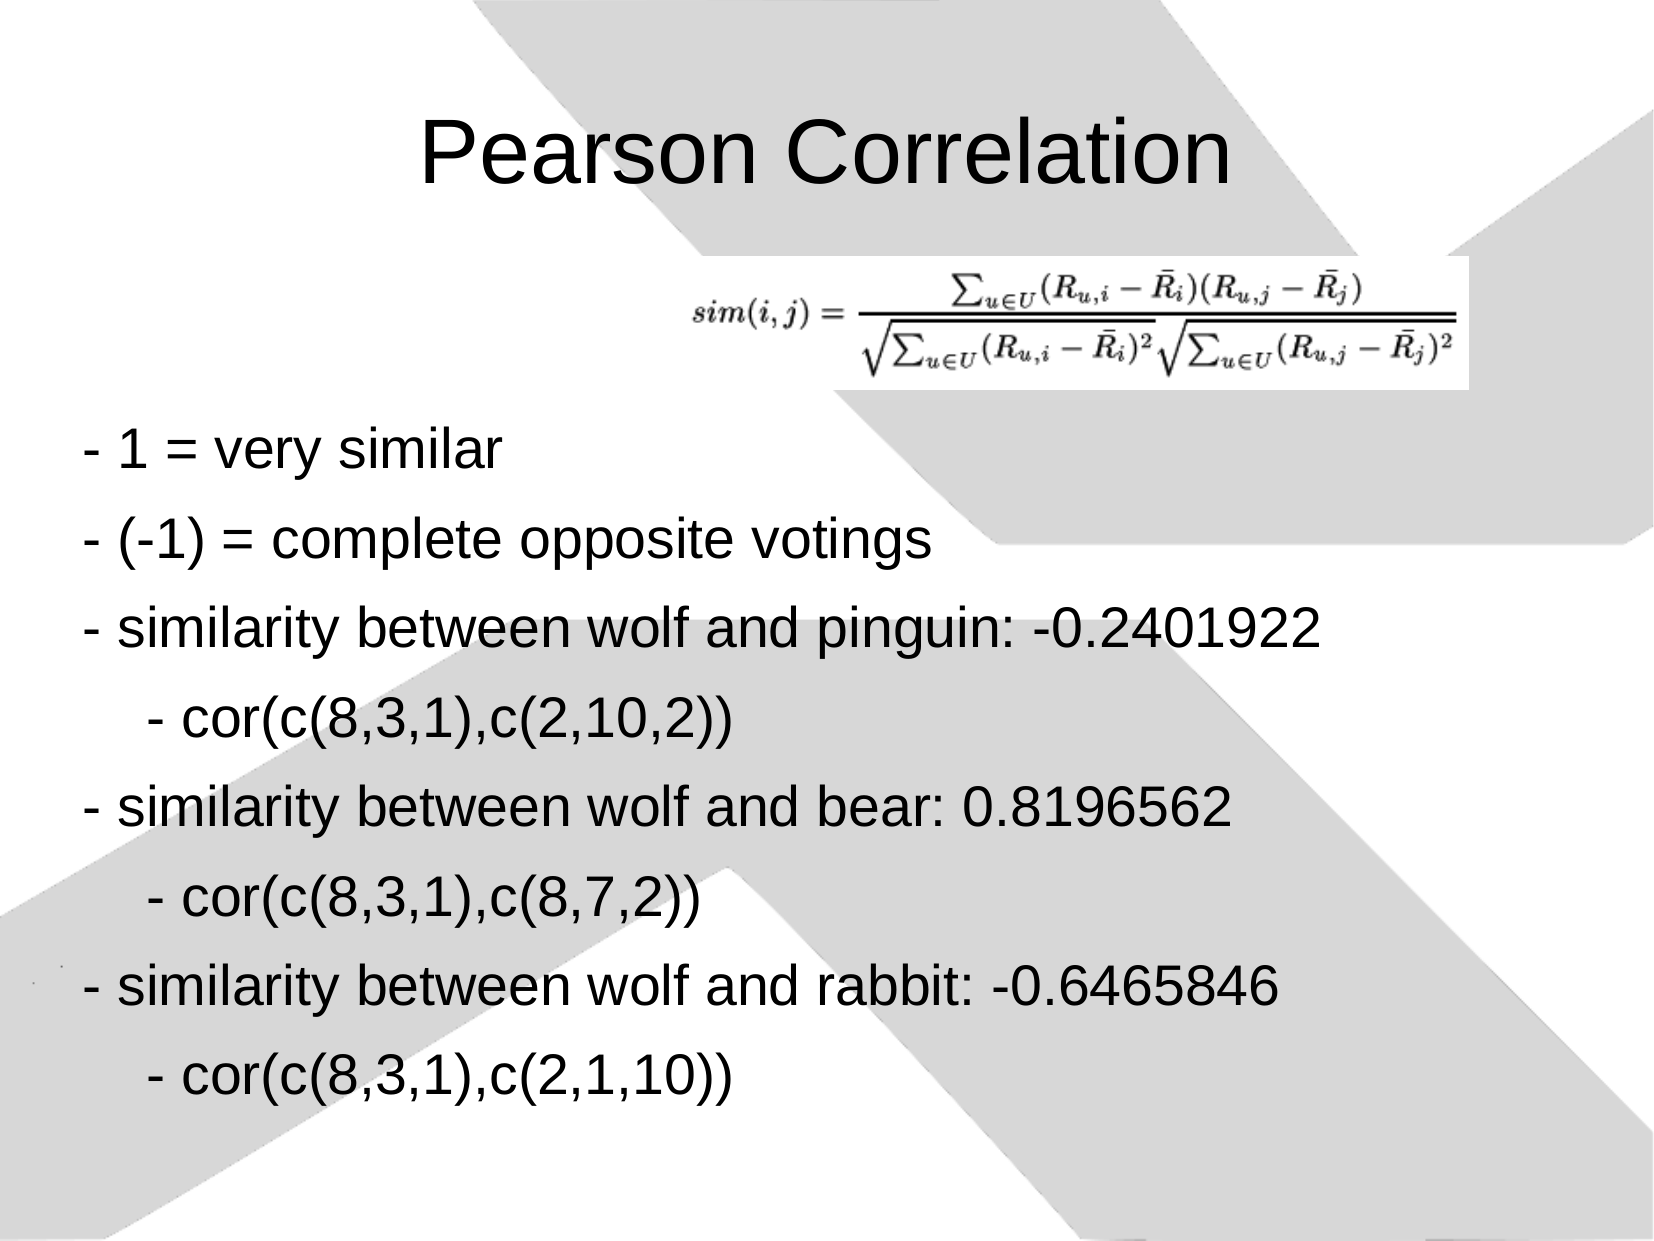

# Pearson Correlation
- 1 = very similar
- (-1) = complete opposite votings
- similarity between wolf and pinguin: -0.2401922
 - cor(c(8,3,1),c(2,10,2))
- similarity between wolf and bear: 0.8196562
 - cor(c(8,3,1),c(8,7,2))
- similarity between wolf and rabbit: -0.6465846
 - cor(c(8,3,1),c(2,1,10))